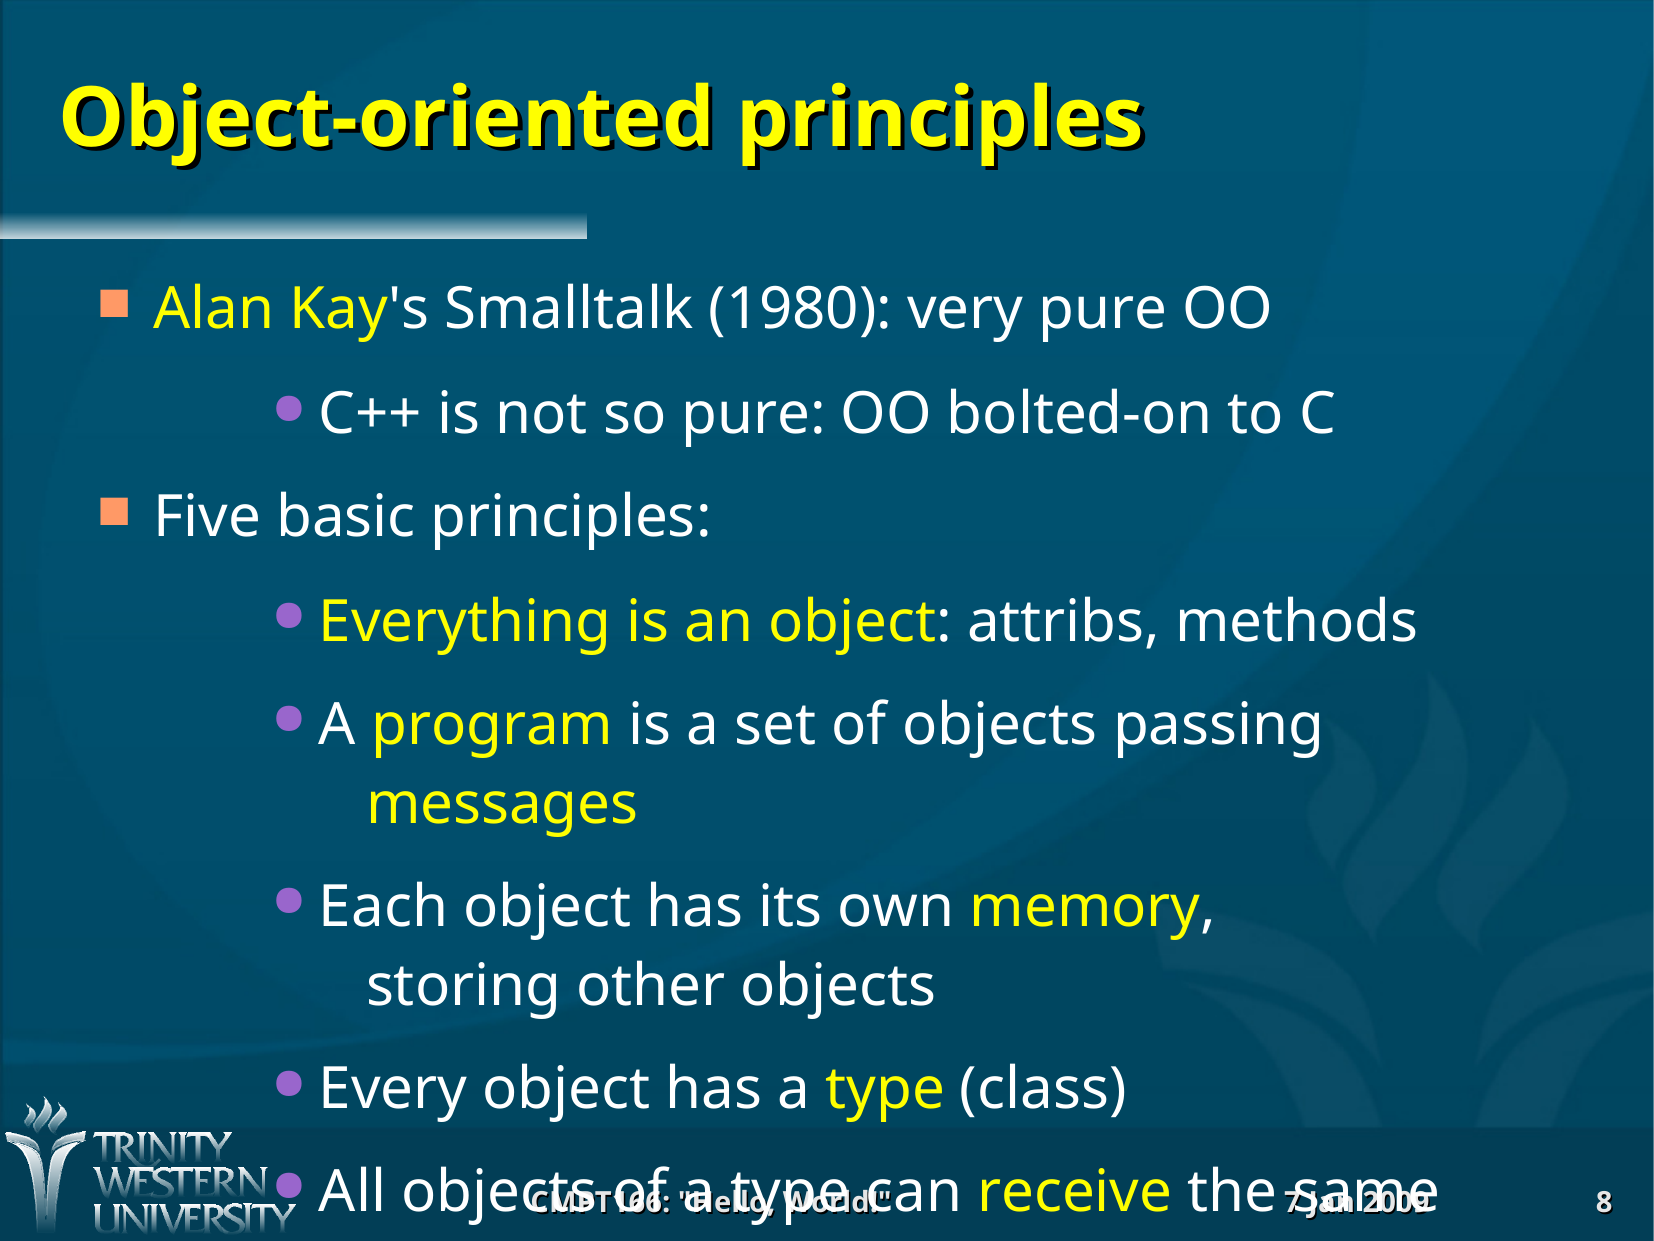

# Object-oriented principles
Alan Kay's Smalltalk (1980): very pure OO
C++ is not so pure: OO bolted-on to C
Five basic principles:
Everything is an object: attribs, methods
A program is a set of objects passing messages
Each object has its own memory,
storing other objects
Every object has a type (class)
All objects of a type can receive the same messages
CMPT166: "Hello, World!"
7 Jan 2009
8